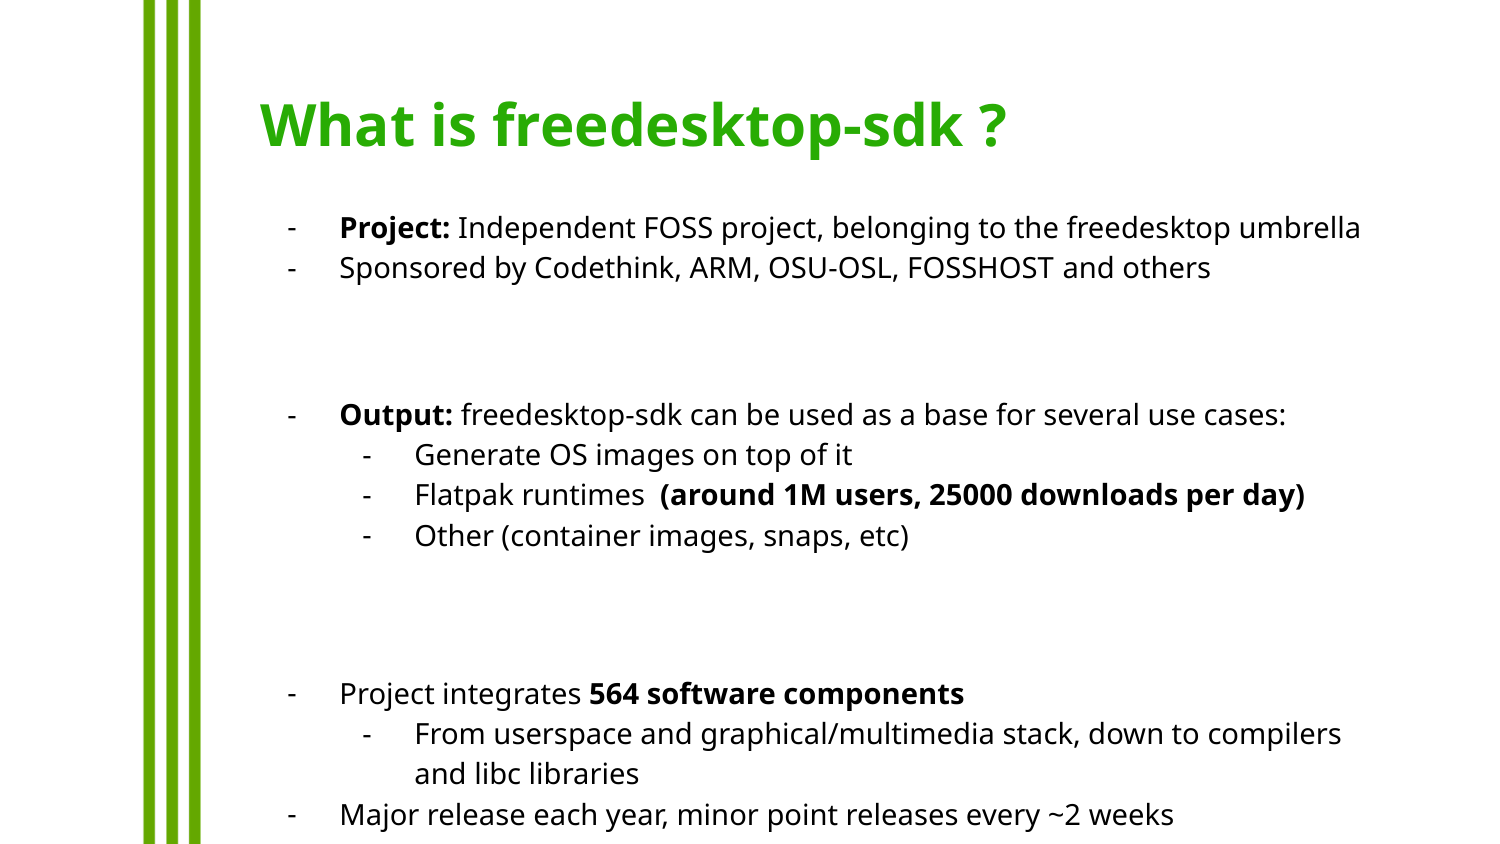

What is freedesktop-sdk ?
# Project: Independent FOSS project, belonging to the freedesktop umbrella
Sponsored by Codethink, ARM, OSU-OSL, FOSSHOST and others
Output: freedesktop-sdk can be used as a base for several use cases:
Generate OS images on top of it
Flatpak runtimes (around 1M users, 25000 downloads per day)
Other (container images, snaps, etc)
Project integrates 564 software components
From userspace and graphical/multimedia stack, down to compilers and libc libraries
Major release each year, minor point releases every ~2 weeks